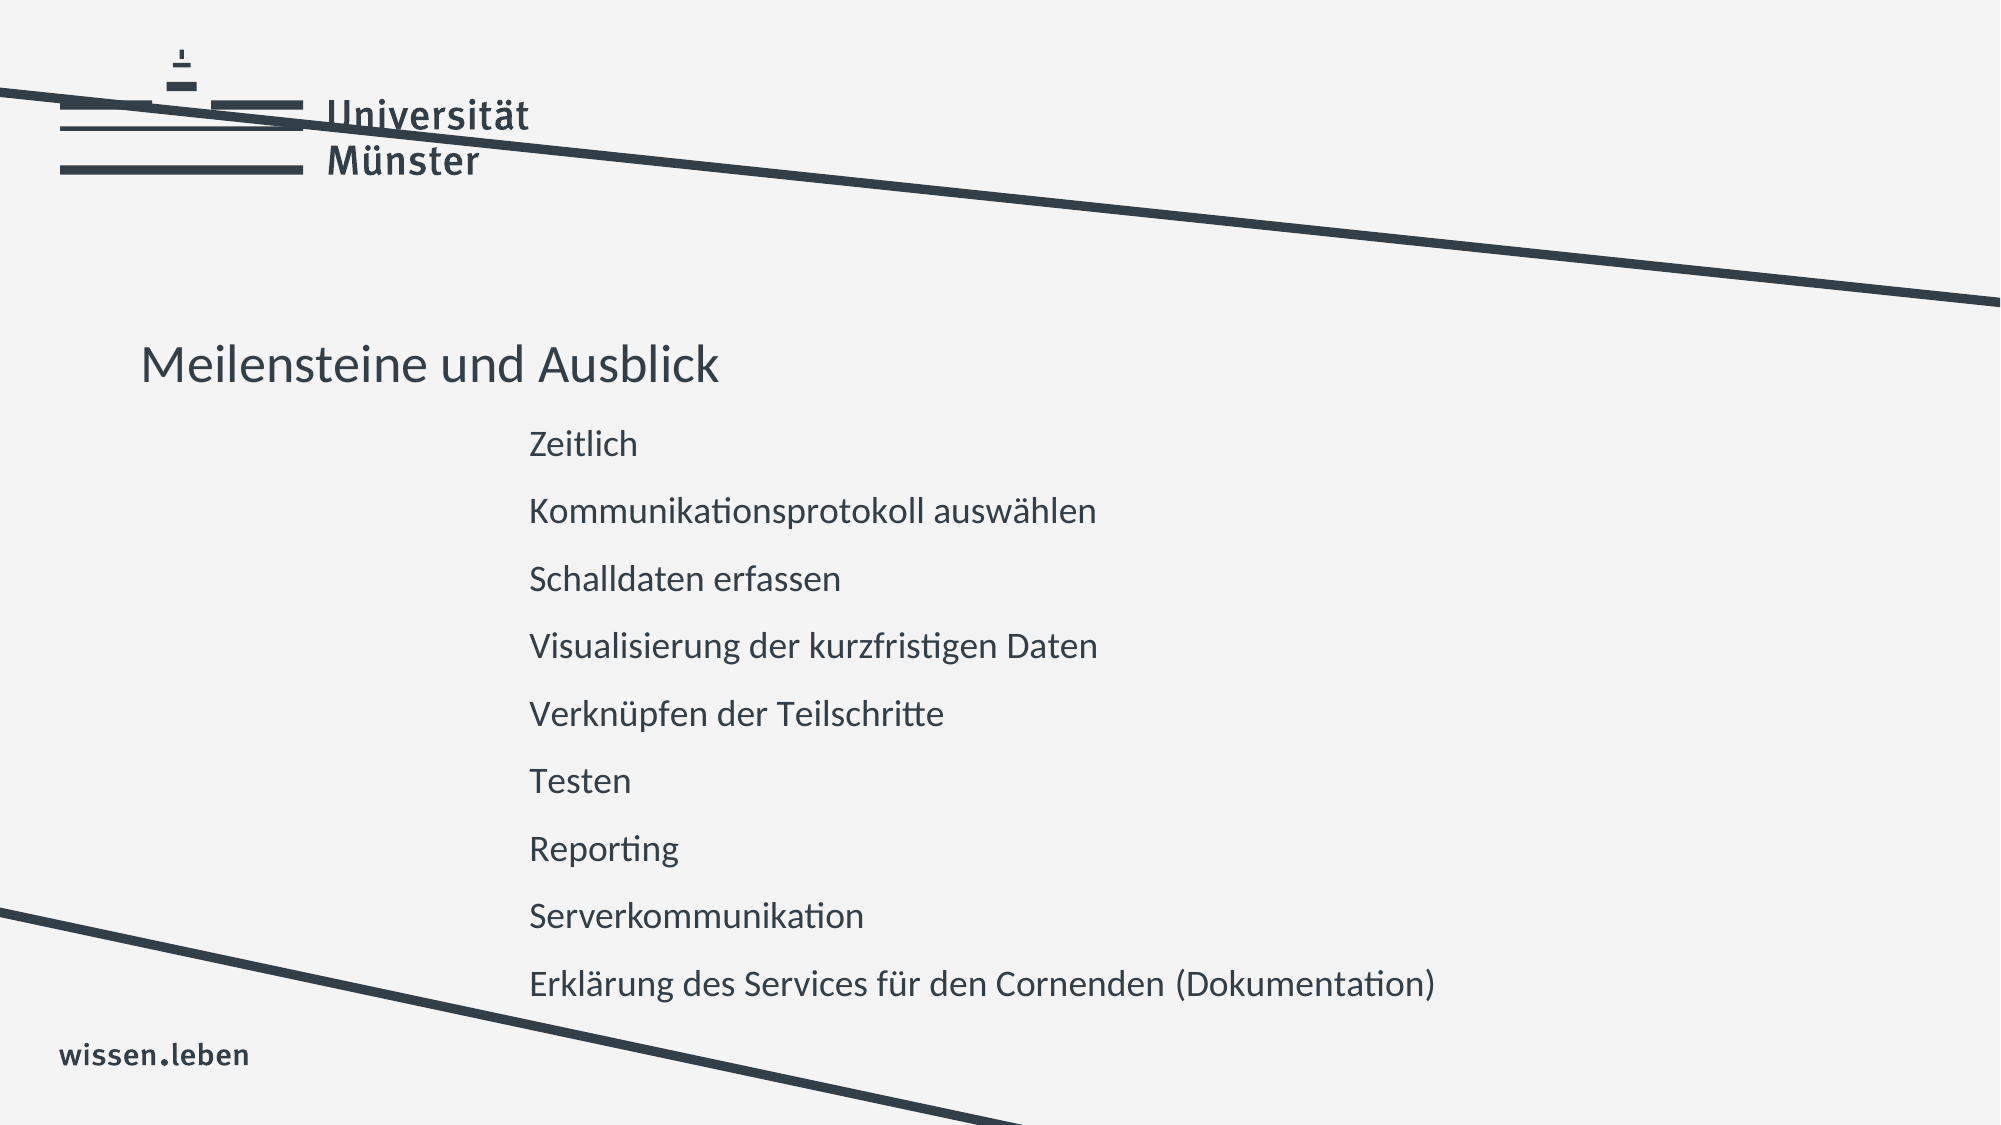

Meilensteine und Ausblick
Zeitlich
Kommunikationsprotokoll auswählen
Schalldaten erfassen
Visualisierung der kurzfristigen Daten
Verknüpfen der Teilschritte
Testen
Reporting
Serverkommunikation
Erklärung des Services für den Cornenden (Dokumentation)